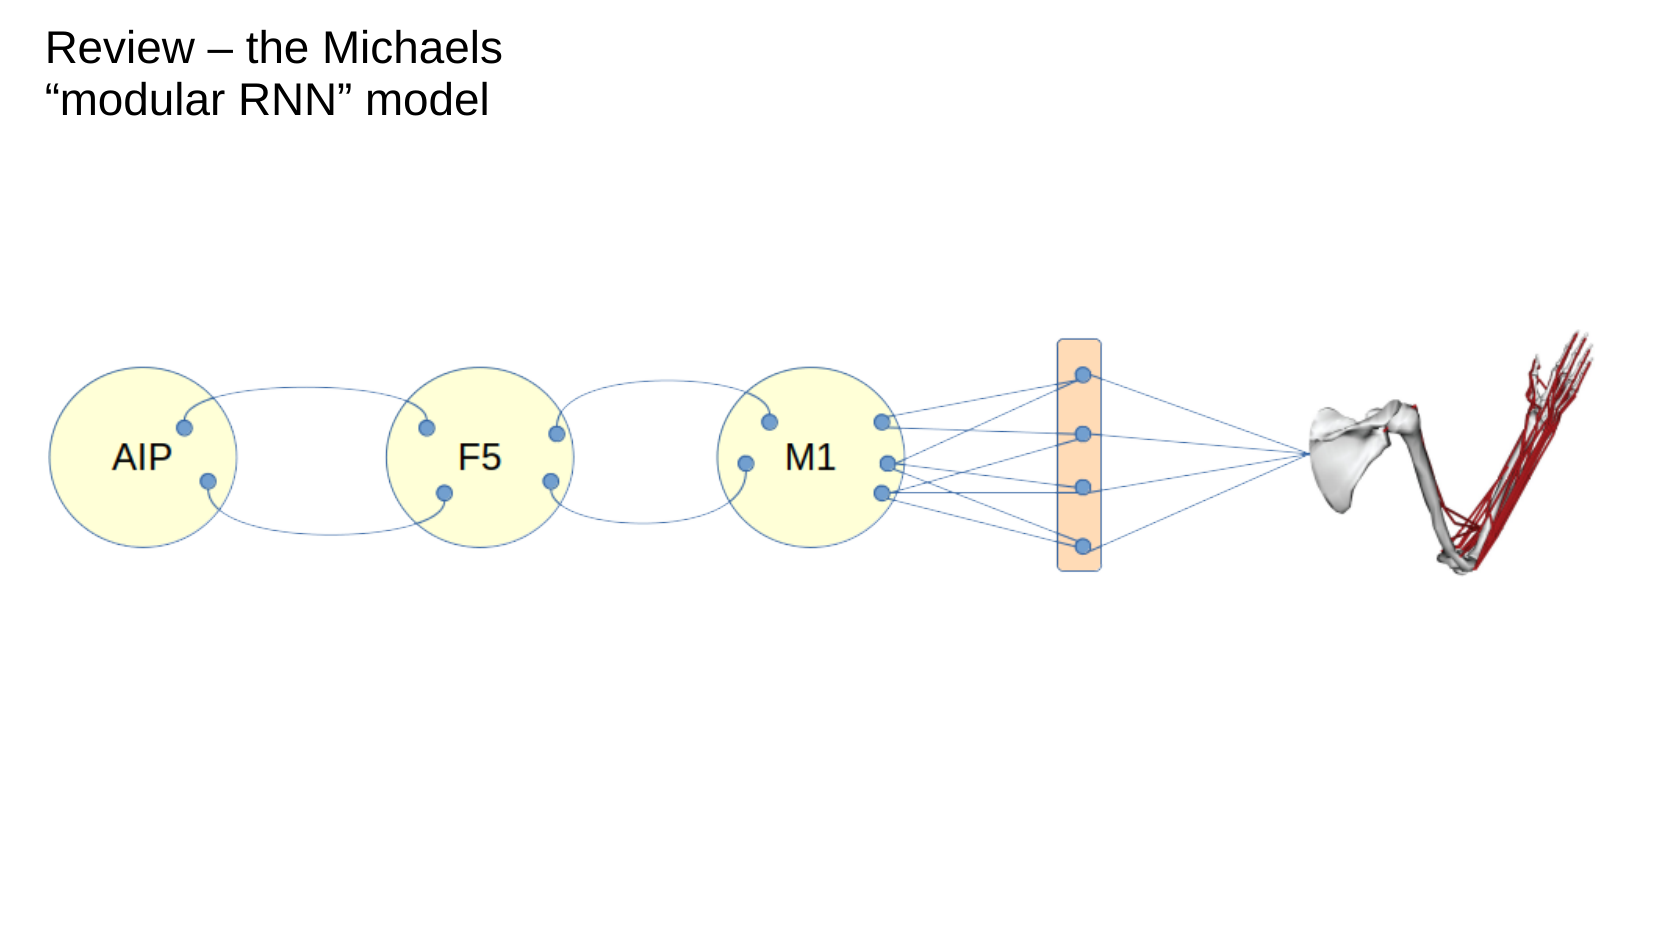

Review – the Michaels “modular RNN” model